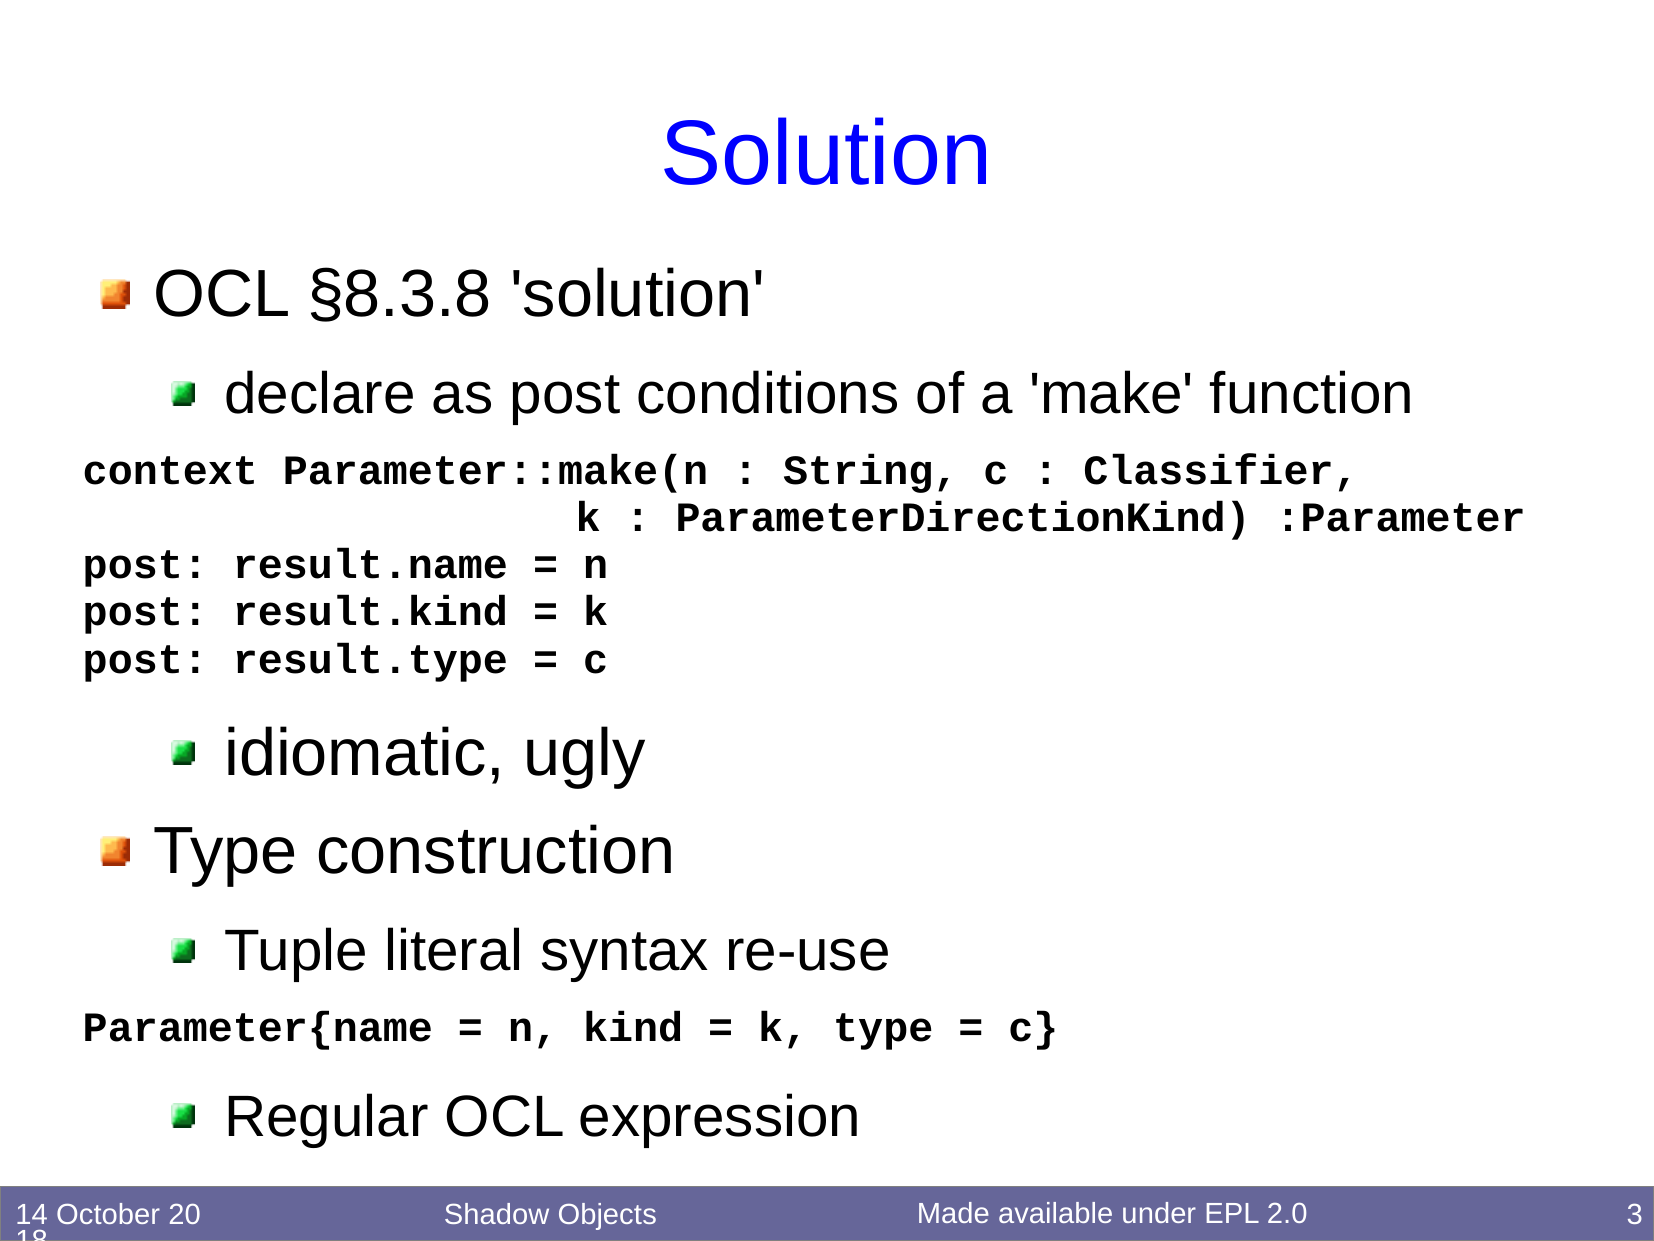

# Solution
OCL §8.3.8 'solution'
declare as post conditions of a 'make' function
context Parameter::make(n : String, c : Classifier,
						 k : ParameterDirectionKind) :Parameter
post: result.name = n
post: result.kind = k
post: result.type = c
idiomatic, ugly
Type construction
Tuple literal syntax re-use
Parameter{name = n, kind = k, type = c}
Regular OCL expression
14 October 2018
Shadow Objects
3